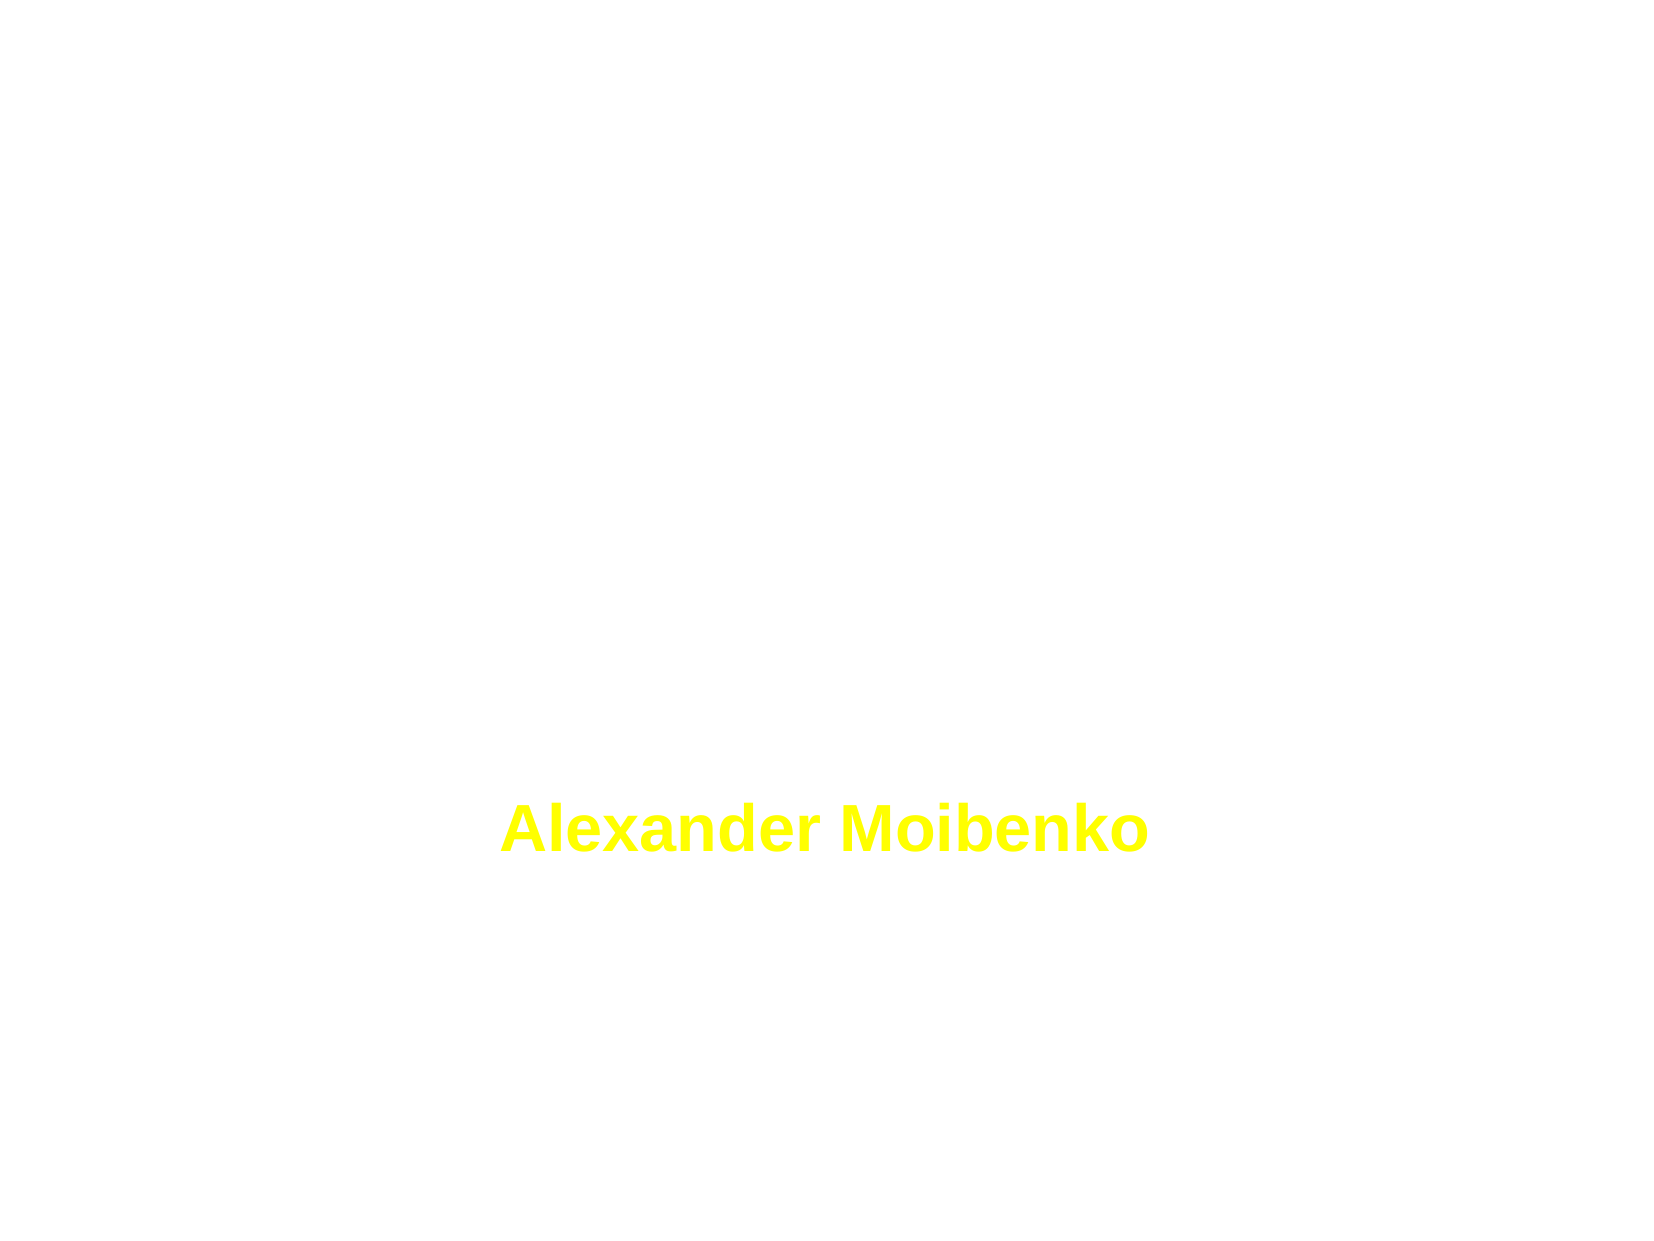

#
File Aggregation in Enstore
(Small Files)
https://cdcvs.fnal.gov/redmine/projects/show/fileaggregation
Alexander Moibenko
Enstore File Aggregation
1